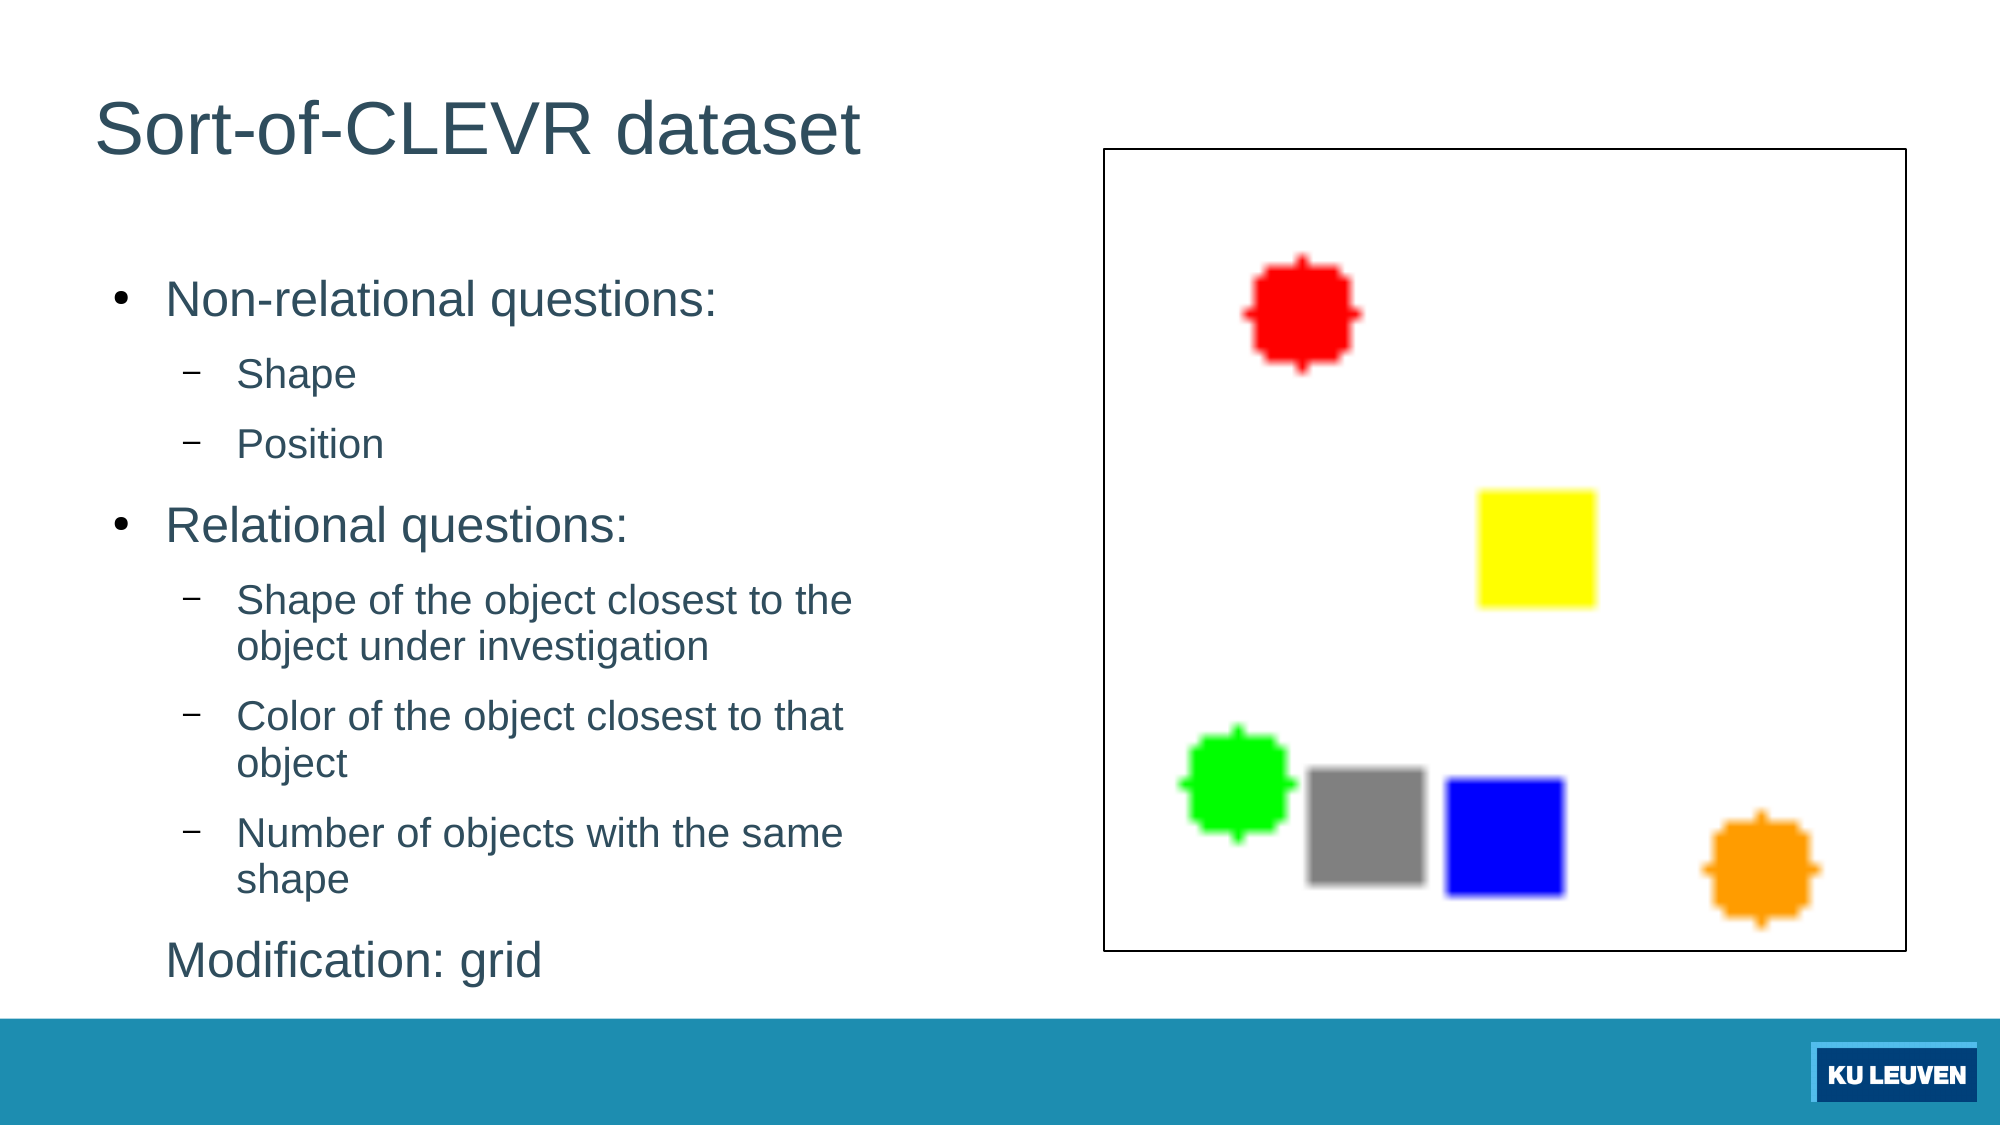

# Sort-of-CLEVR dataset
Non-relational questions:
Shape
Position
Relational questions:
Shape of the object closest to the object under investigation
Color of the object closest to that object
Number of objects with the same shape
Modification: grid